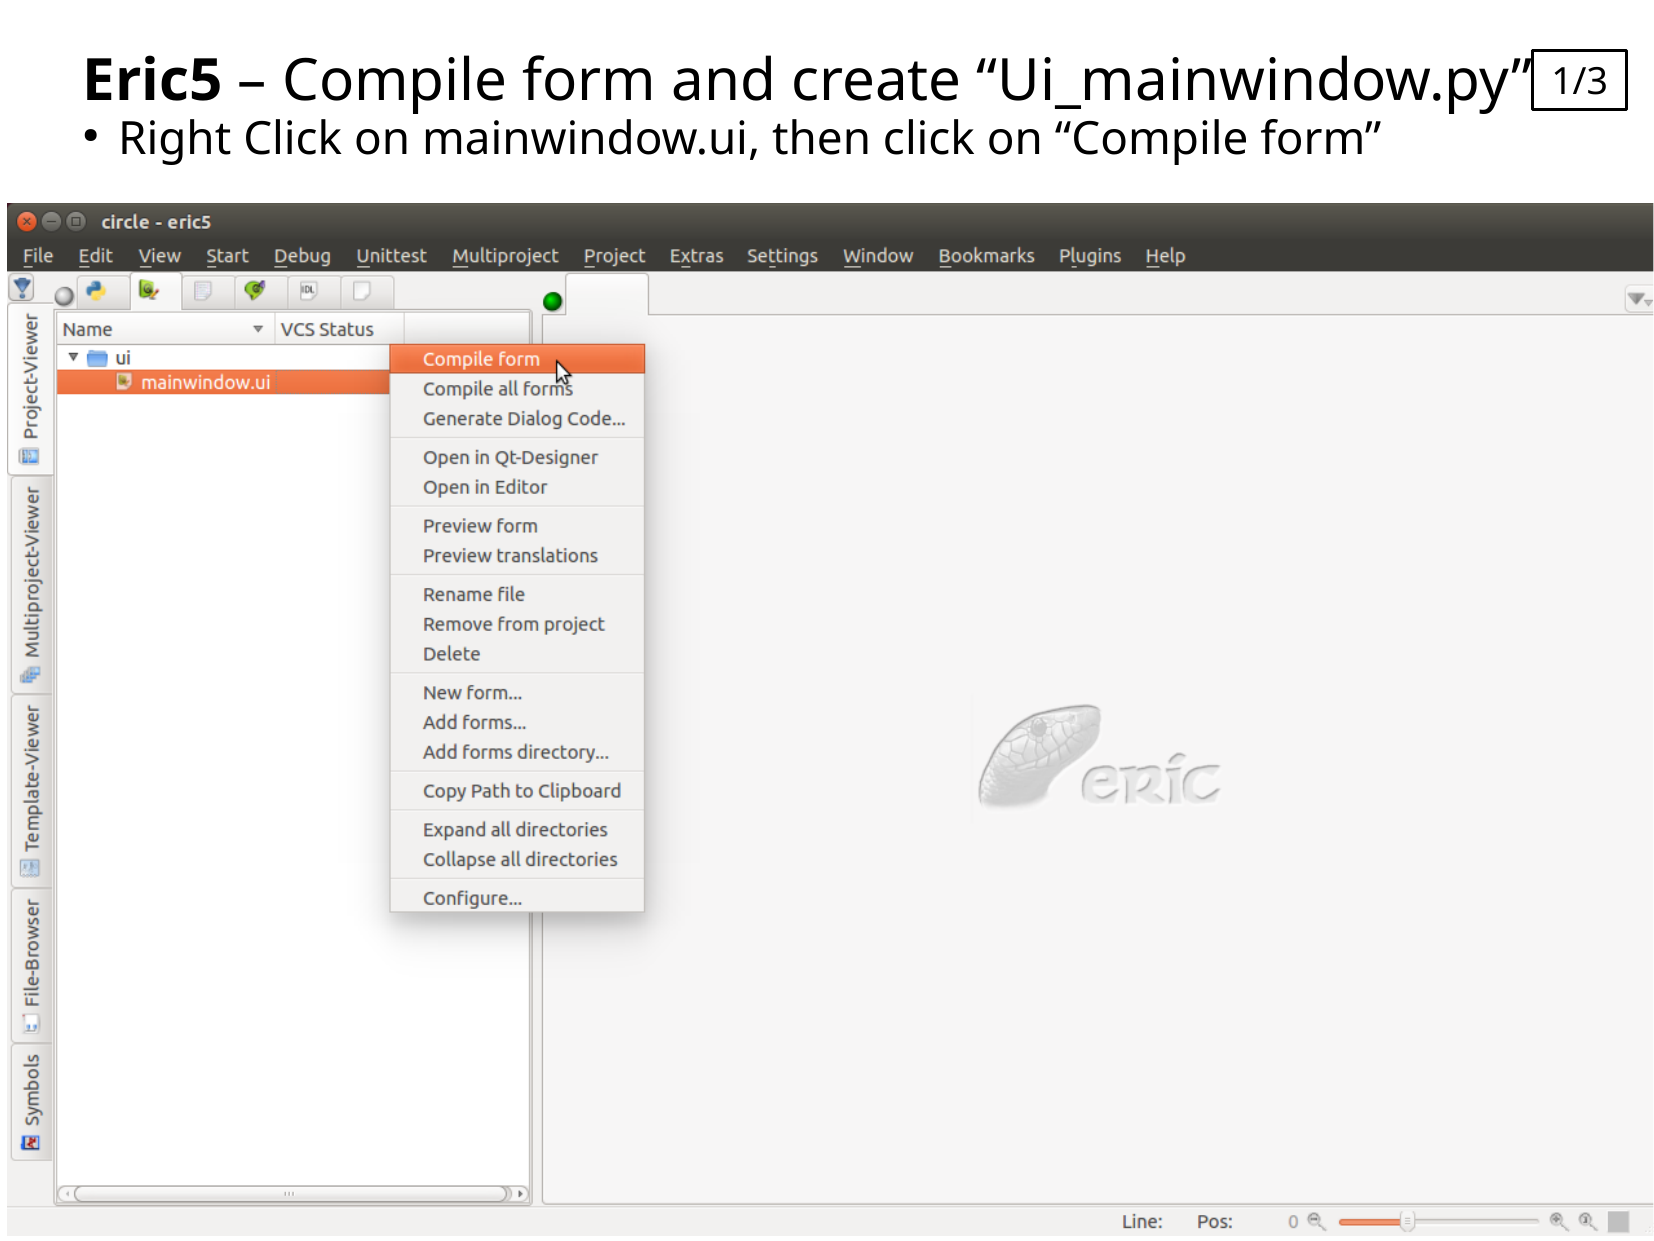

# Eric5 – Compile form and create “Ui_mainwindow.py”
1/3
Right Click on mainwindow.ui, then click on “Compile form”
33